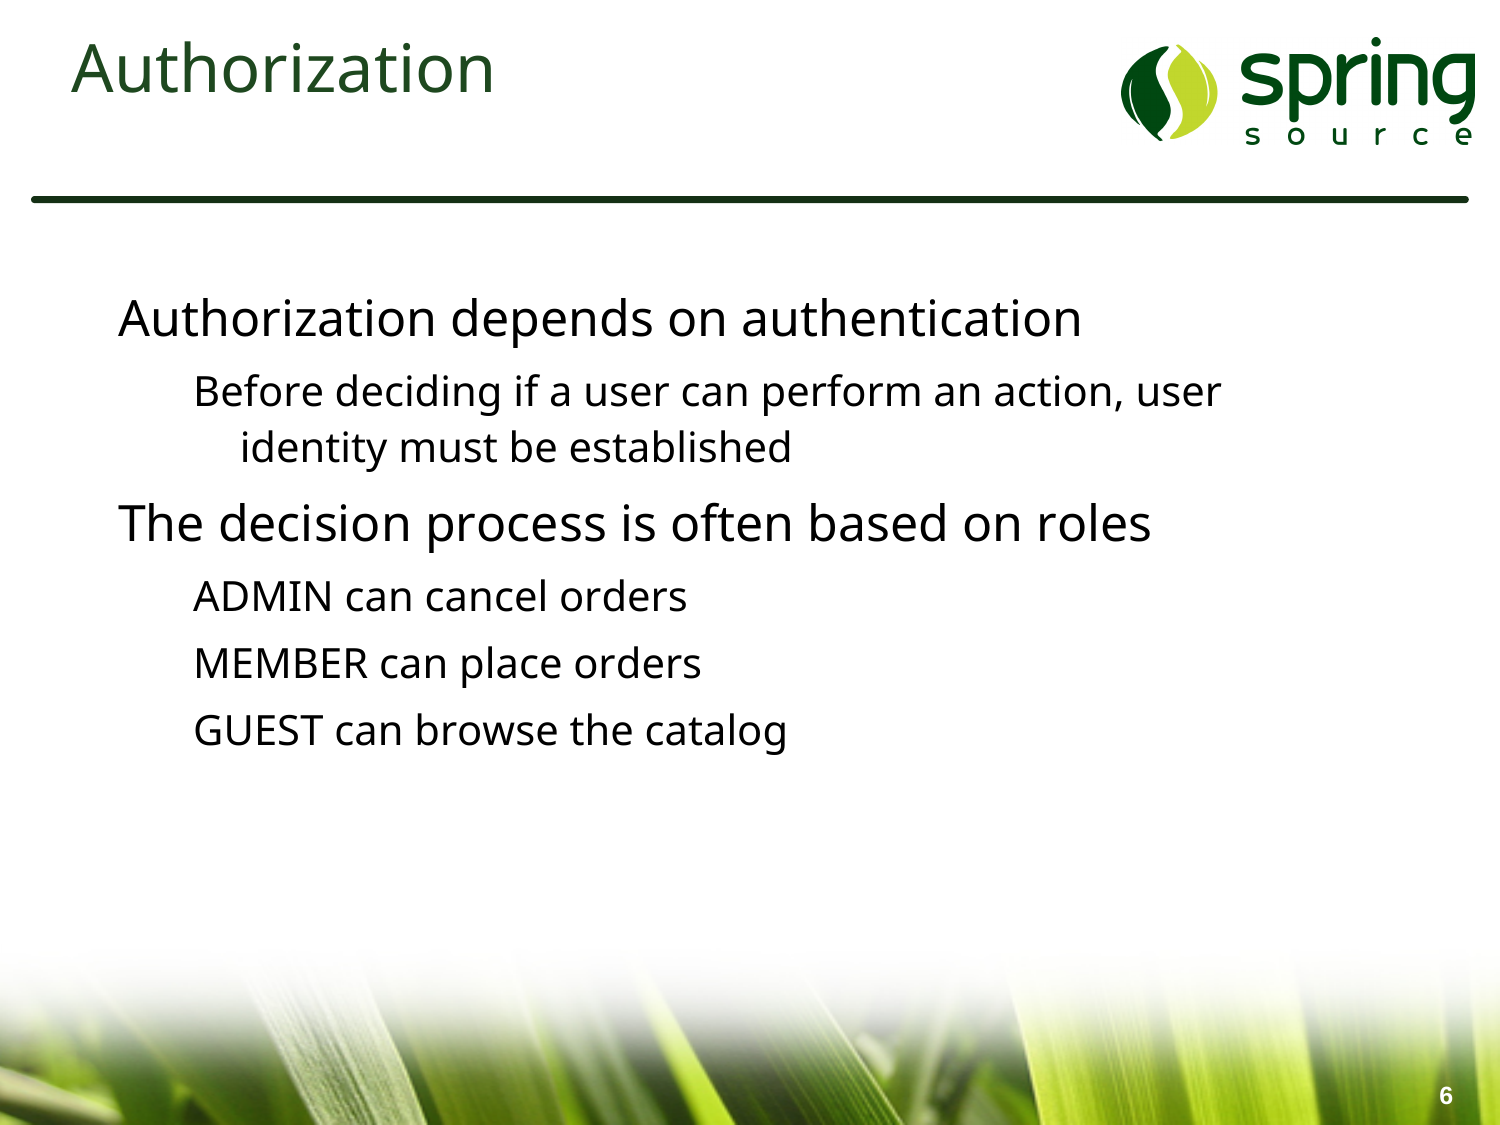

# Authorization
Authorization depends on authentication
Before deciding if a user can perform an action, user identity must be established
The decision process is often based on roles
ADMIN can cancel orders
MEMBER can place orders
GUEST can browse the catalog